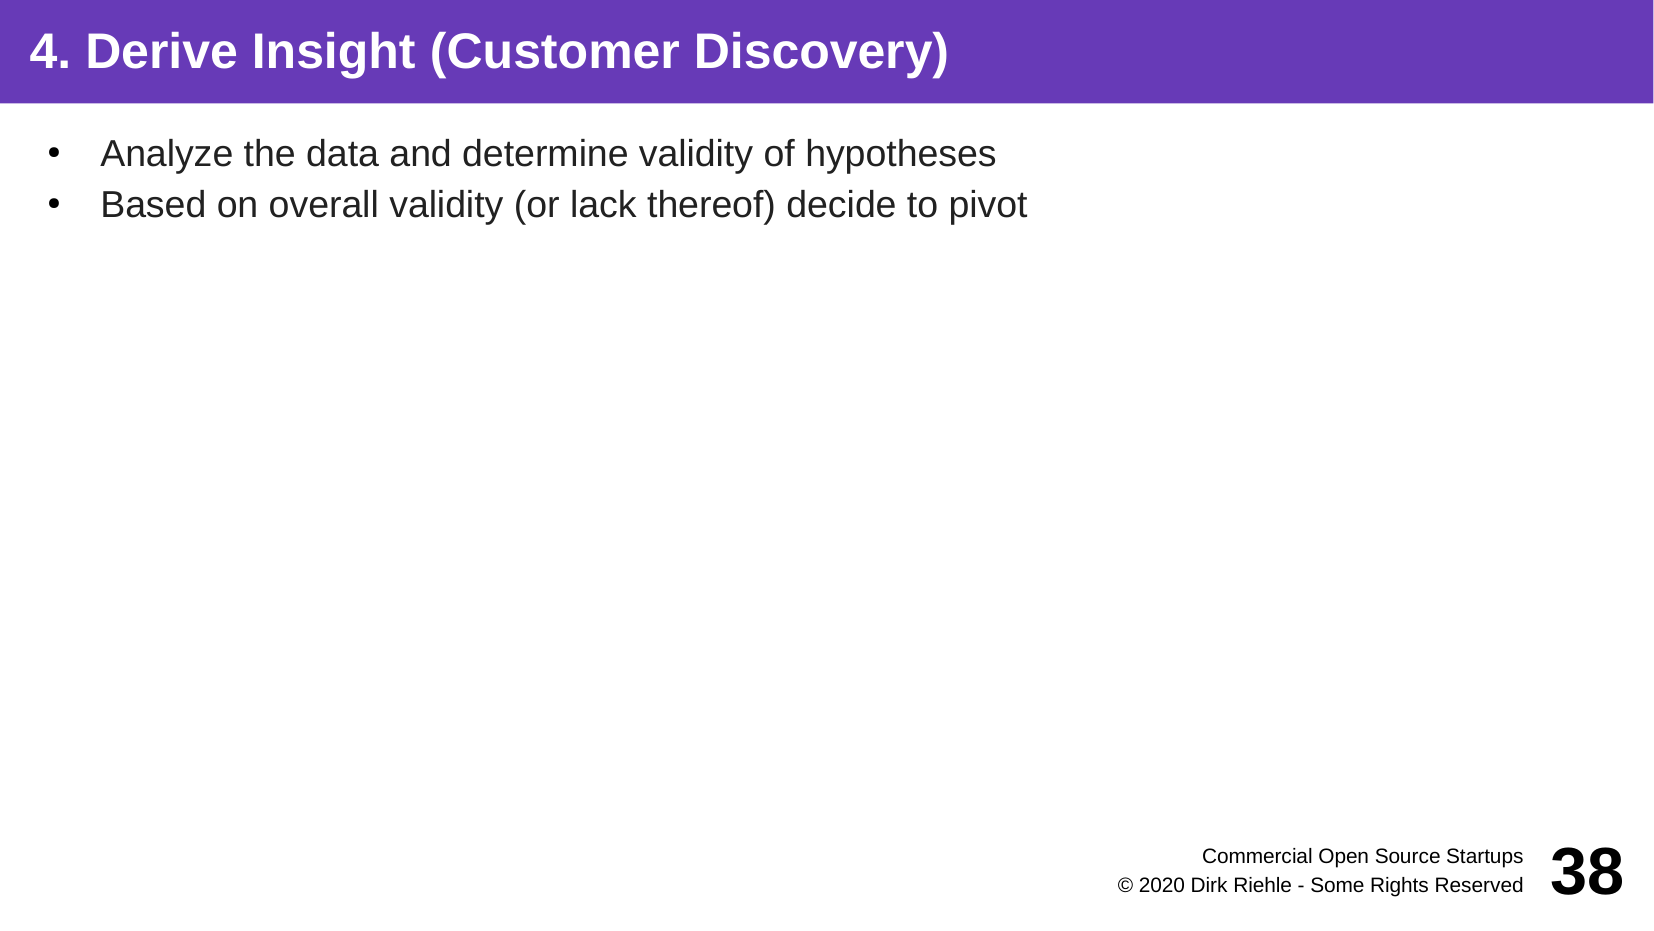

# 4. Derive Insight (Customer Discovery)
Analyze the data and determine validity of hypotheses
Based on overall validity (or lack thereof) decide to pivot
Commercial Open Source Startups
38
© 2020 Dirk Riehle - Some Rights Reserved